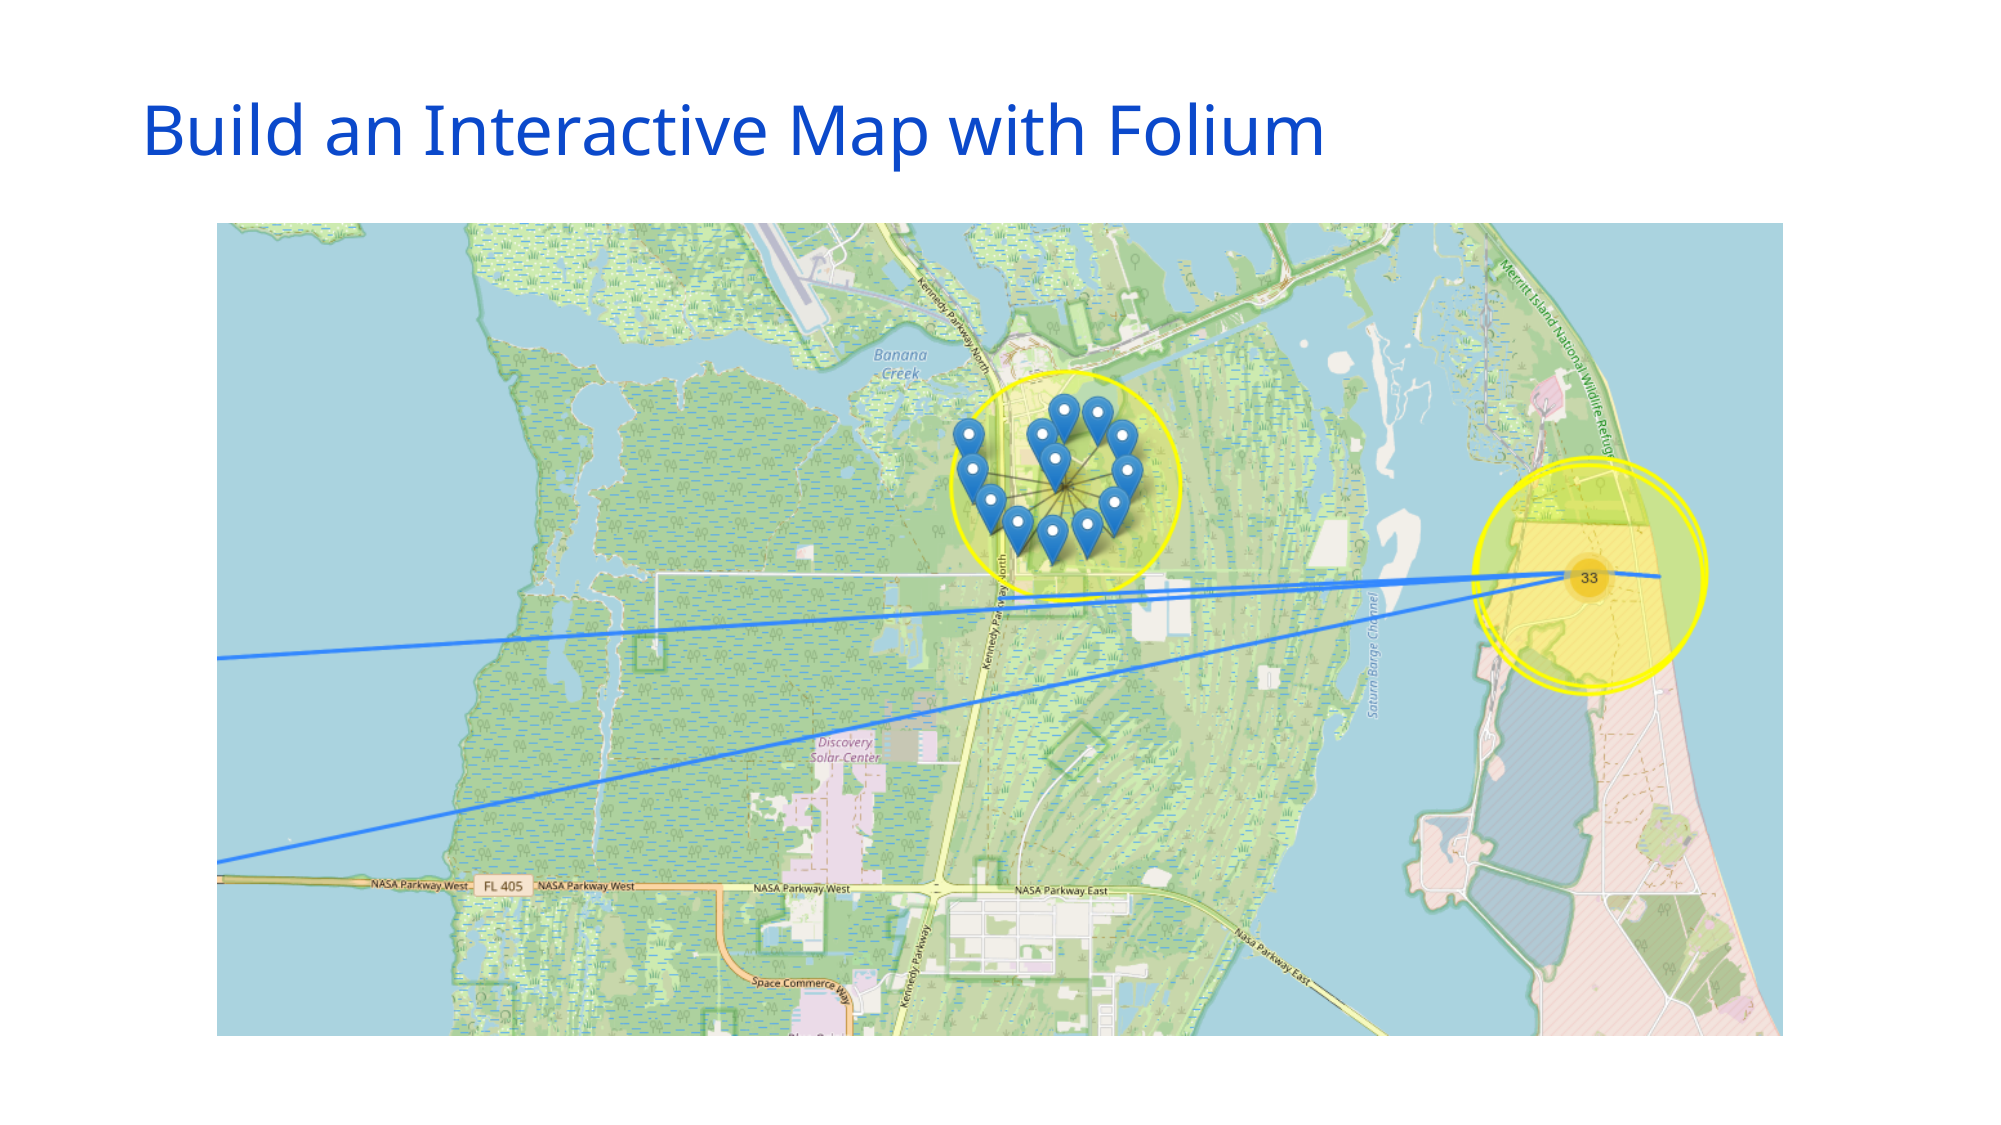

Build an Interactive Map with Folium
12